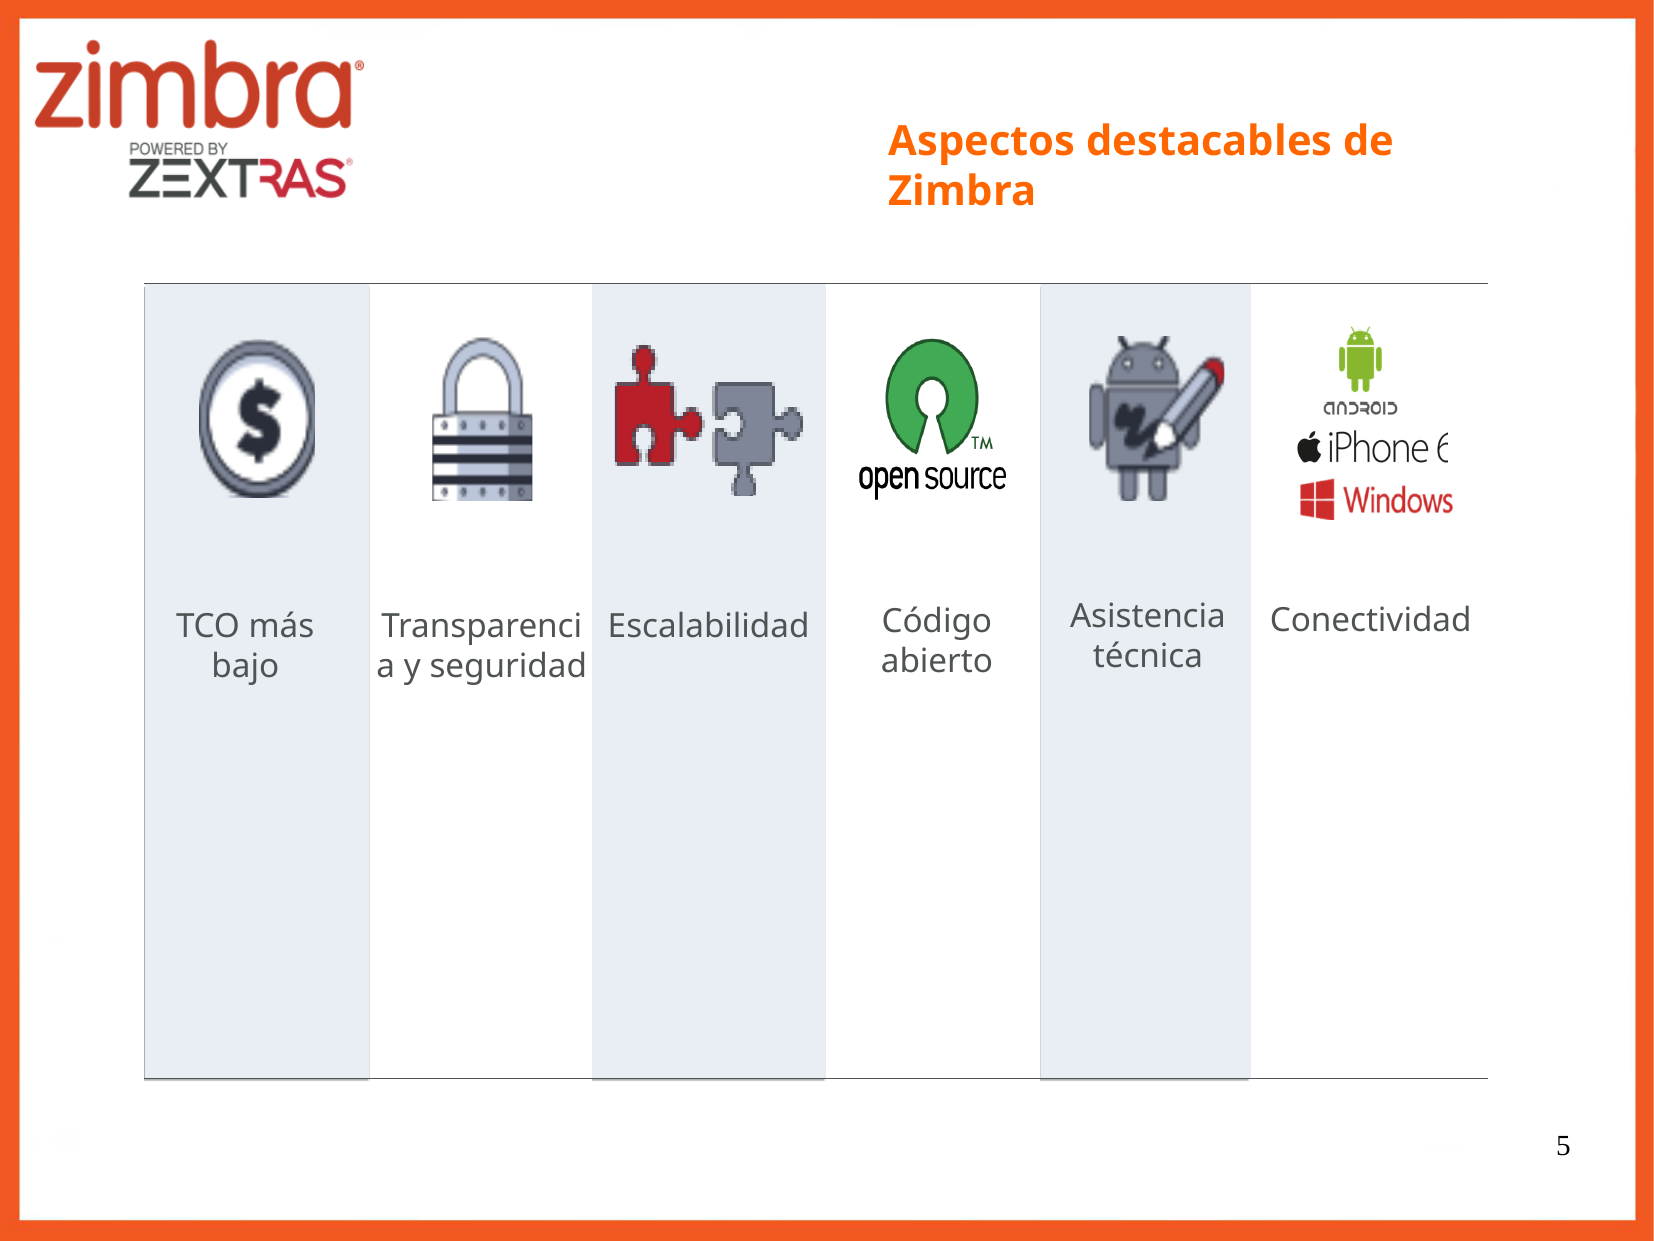

Aspectos destacables de Zimbra
Asistencia técnica
Conectividad
Código abierto
TCO más bajo
Transparencia y seguridad
Escalabilidad
5